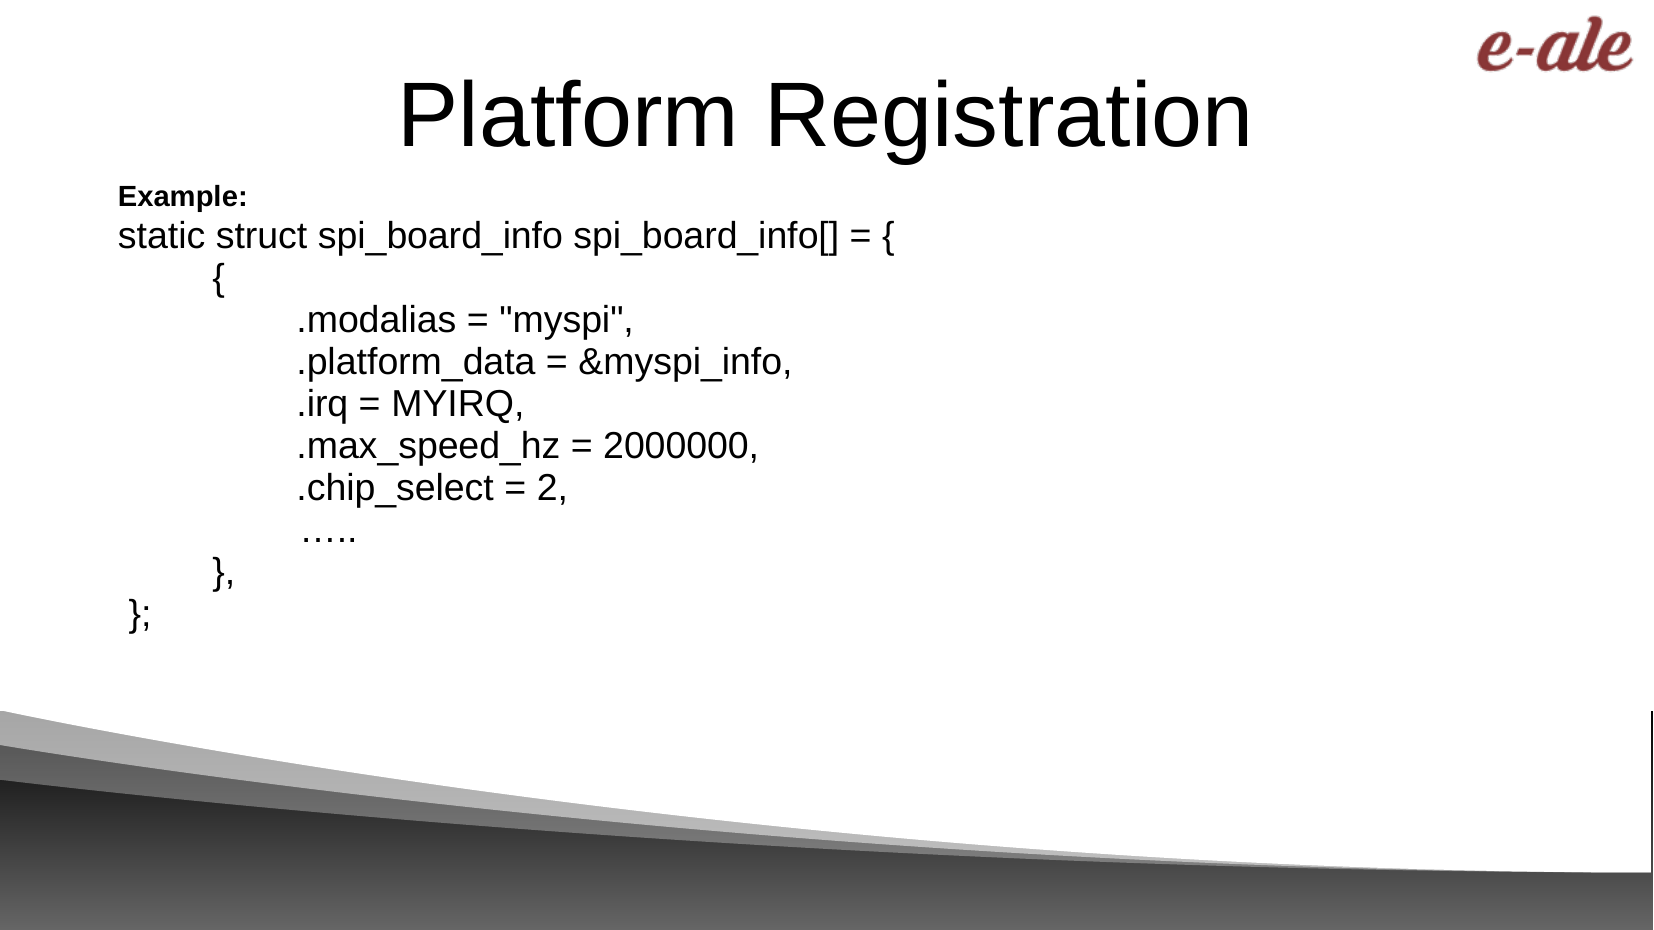

# Platform Registration
Example:
static struct spi_board_info spi_board_info[] = {
 {
 .modalias = "myspi",
 .platform_data = &myspi_info,
 .irq = MYIRQ,
 .max_speed_hz = 2000000,
 .chip_select = 2,
		 …..
 },
 };